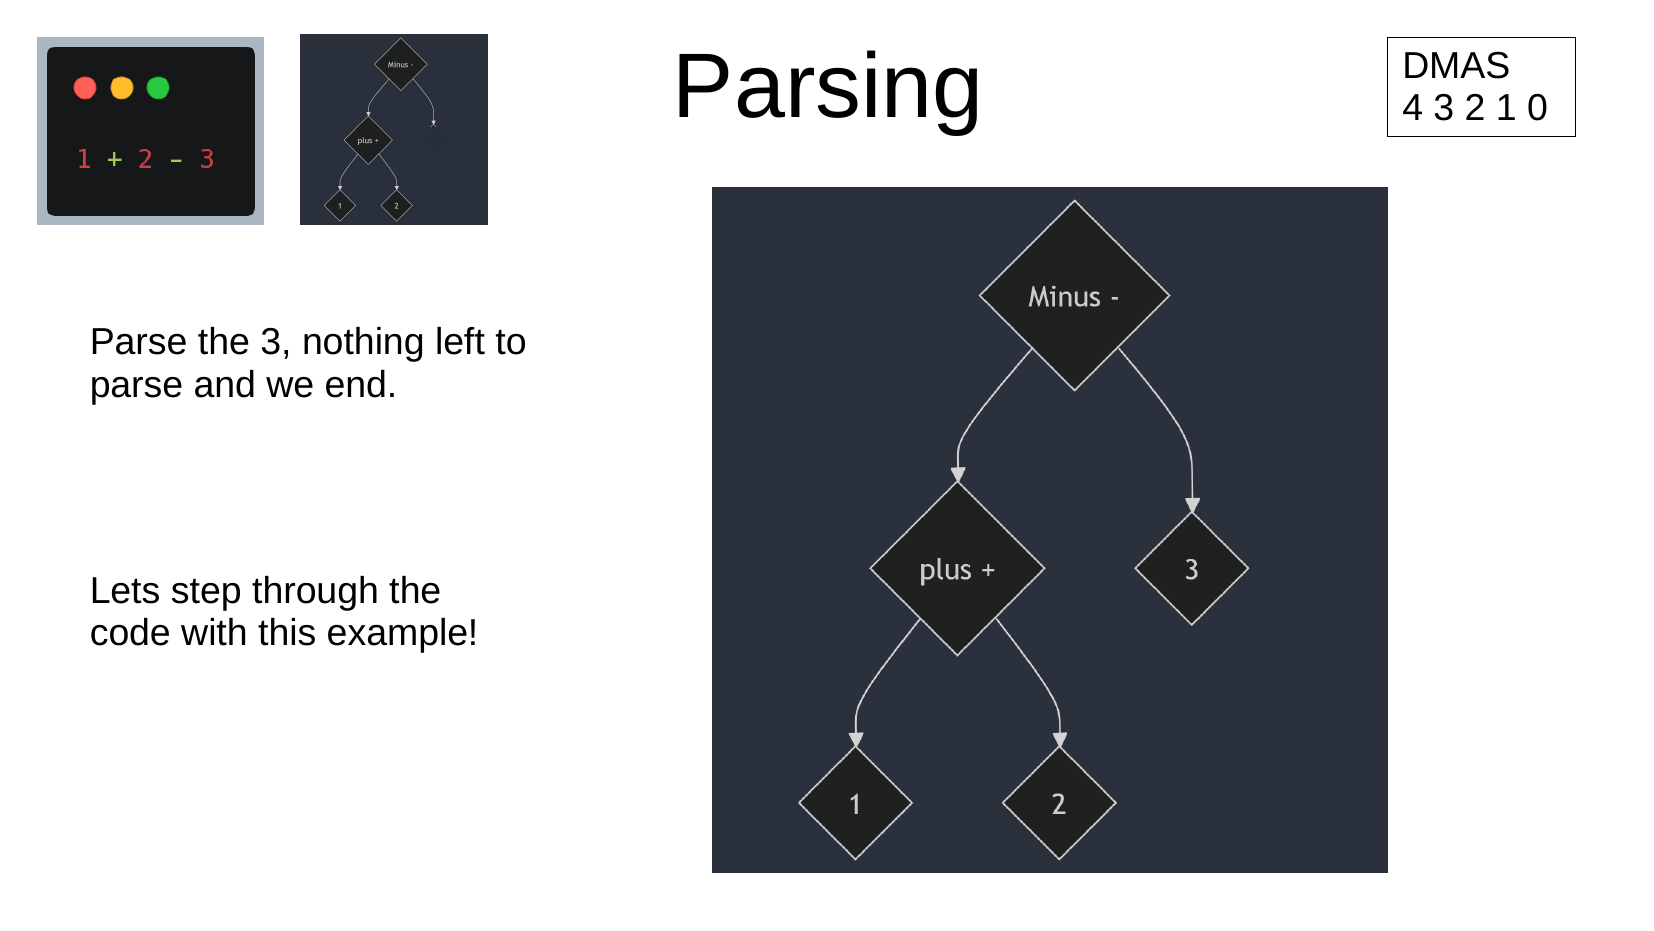

# Parsing
DMAS
4 3 2 1 0
Parse the 3, nothing left to parse and we end.
Lets step through the code with this example!